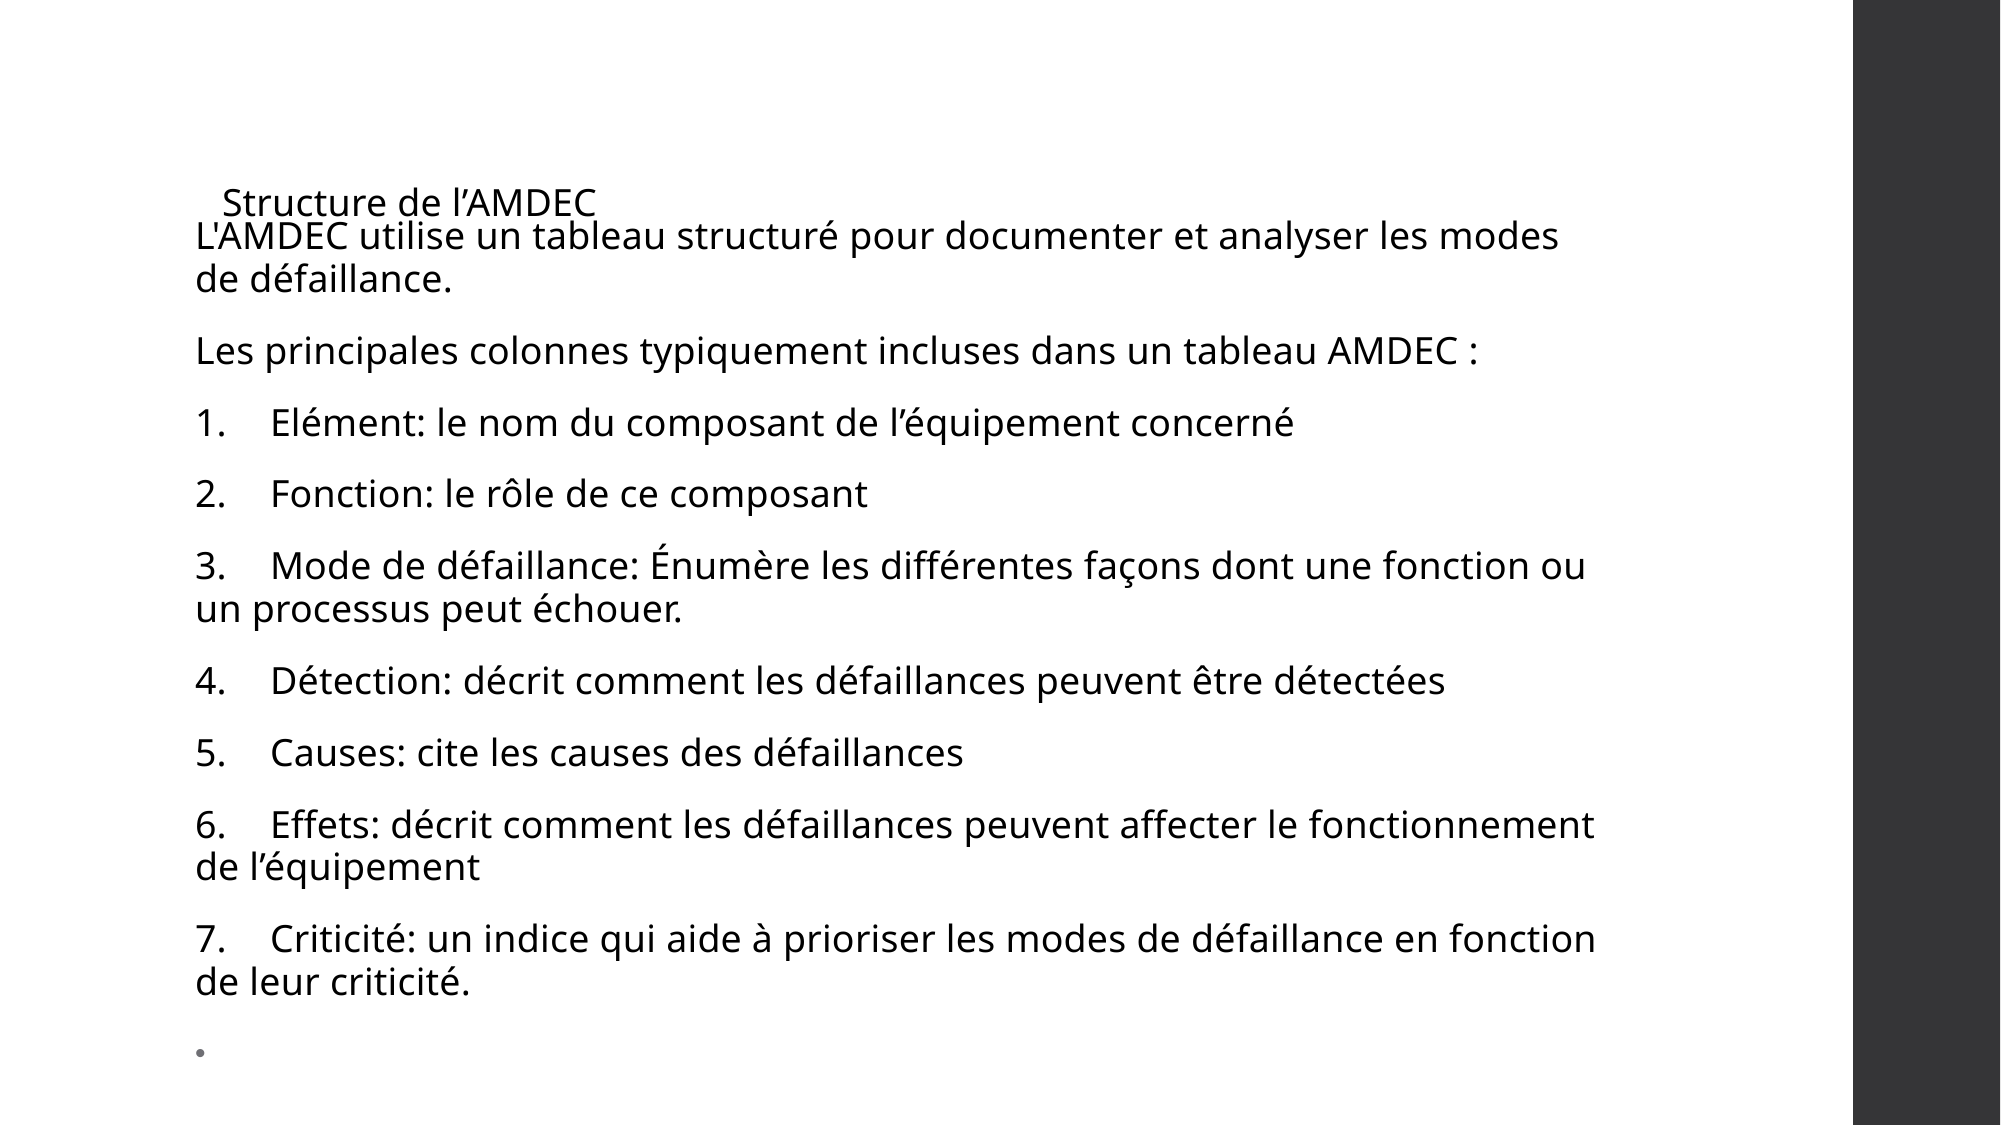

# Structure de l’AMDEC
L'AMDEC utilise un tableau structuré pour documenter et analyser les modes de défaillance.
Les principales colonnes typiquement incluses dans un tableau AMDEC :
1.	Elément: le nom du composant de l’équipement concerné
2.	Fonction: le rôle de ce composant
3.	Mode de défaillance: Énumère les différentes façons dont une fonction ou un processus peut échouer.
4.	Détection: décrit comment les défaillances peuvent être détectées
5.	Causes: cite les causes des défaillances
6.	Effets: décrit comment les défaillances peuvent affecter le fonctionnement de l’équipement
7.	Criticité: un indice qui aide à prioriser les modes de défaillance en fonction de leur criticité.